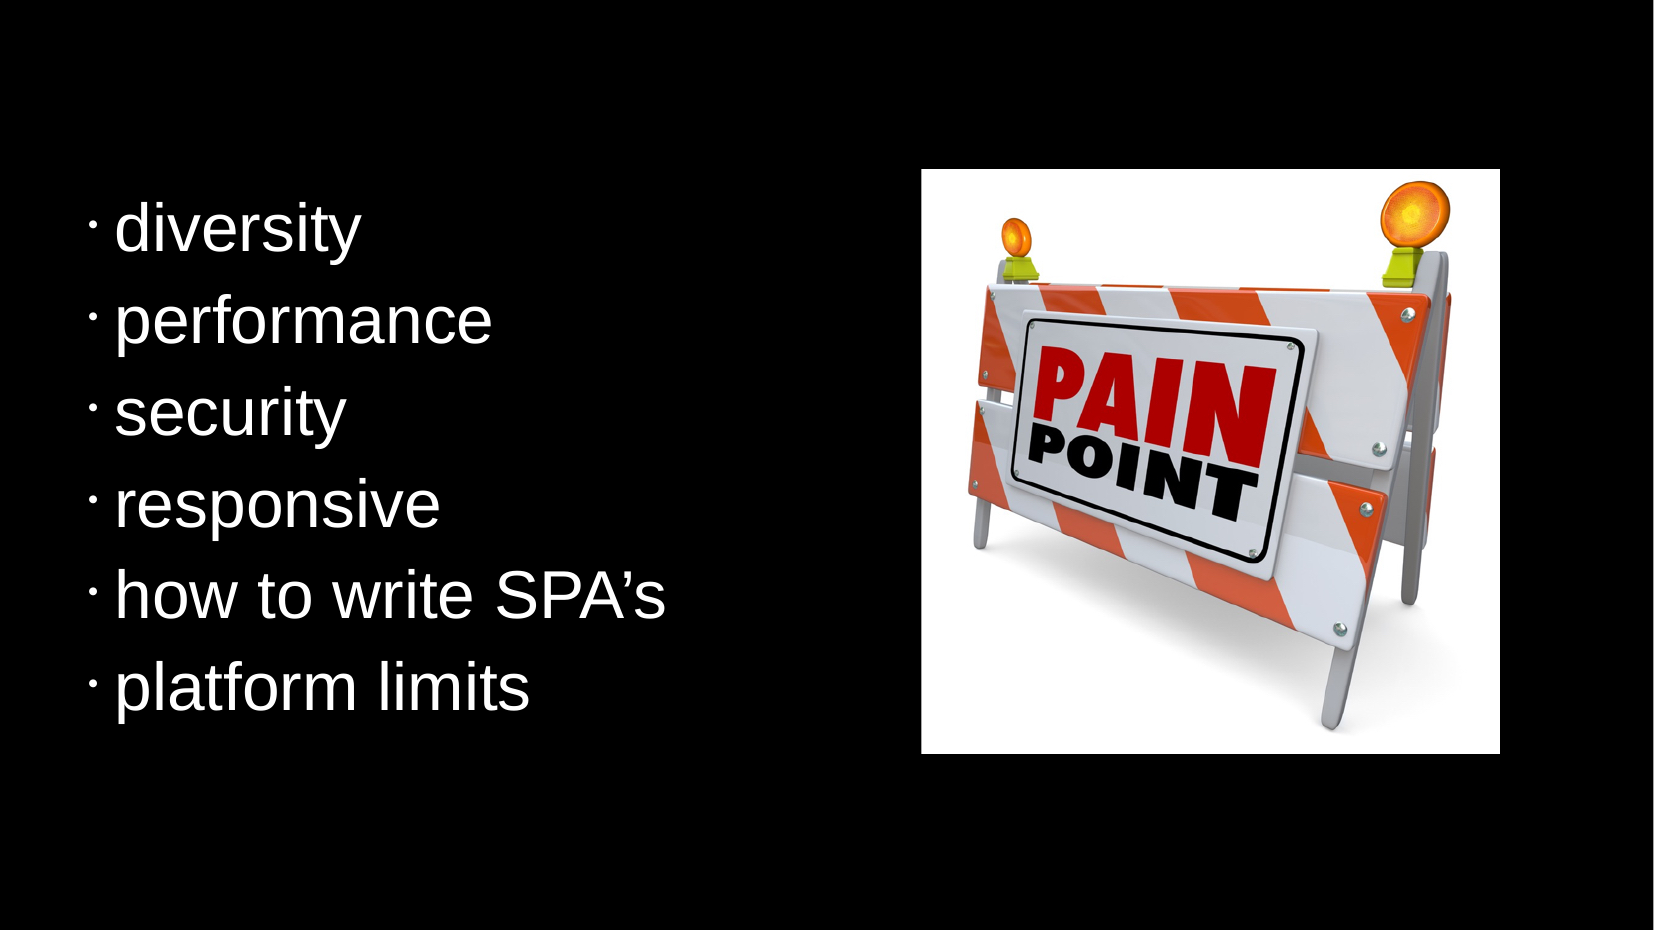

# diversity
performance
security
responsive
how to write SPA’s
platform limits